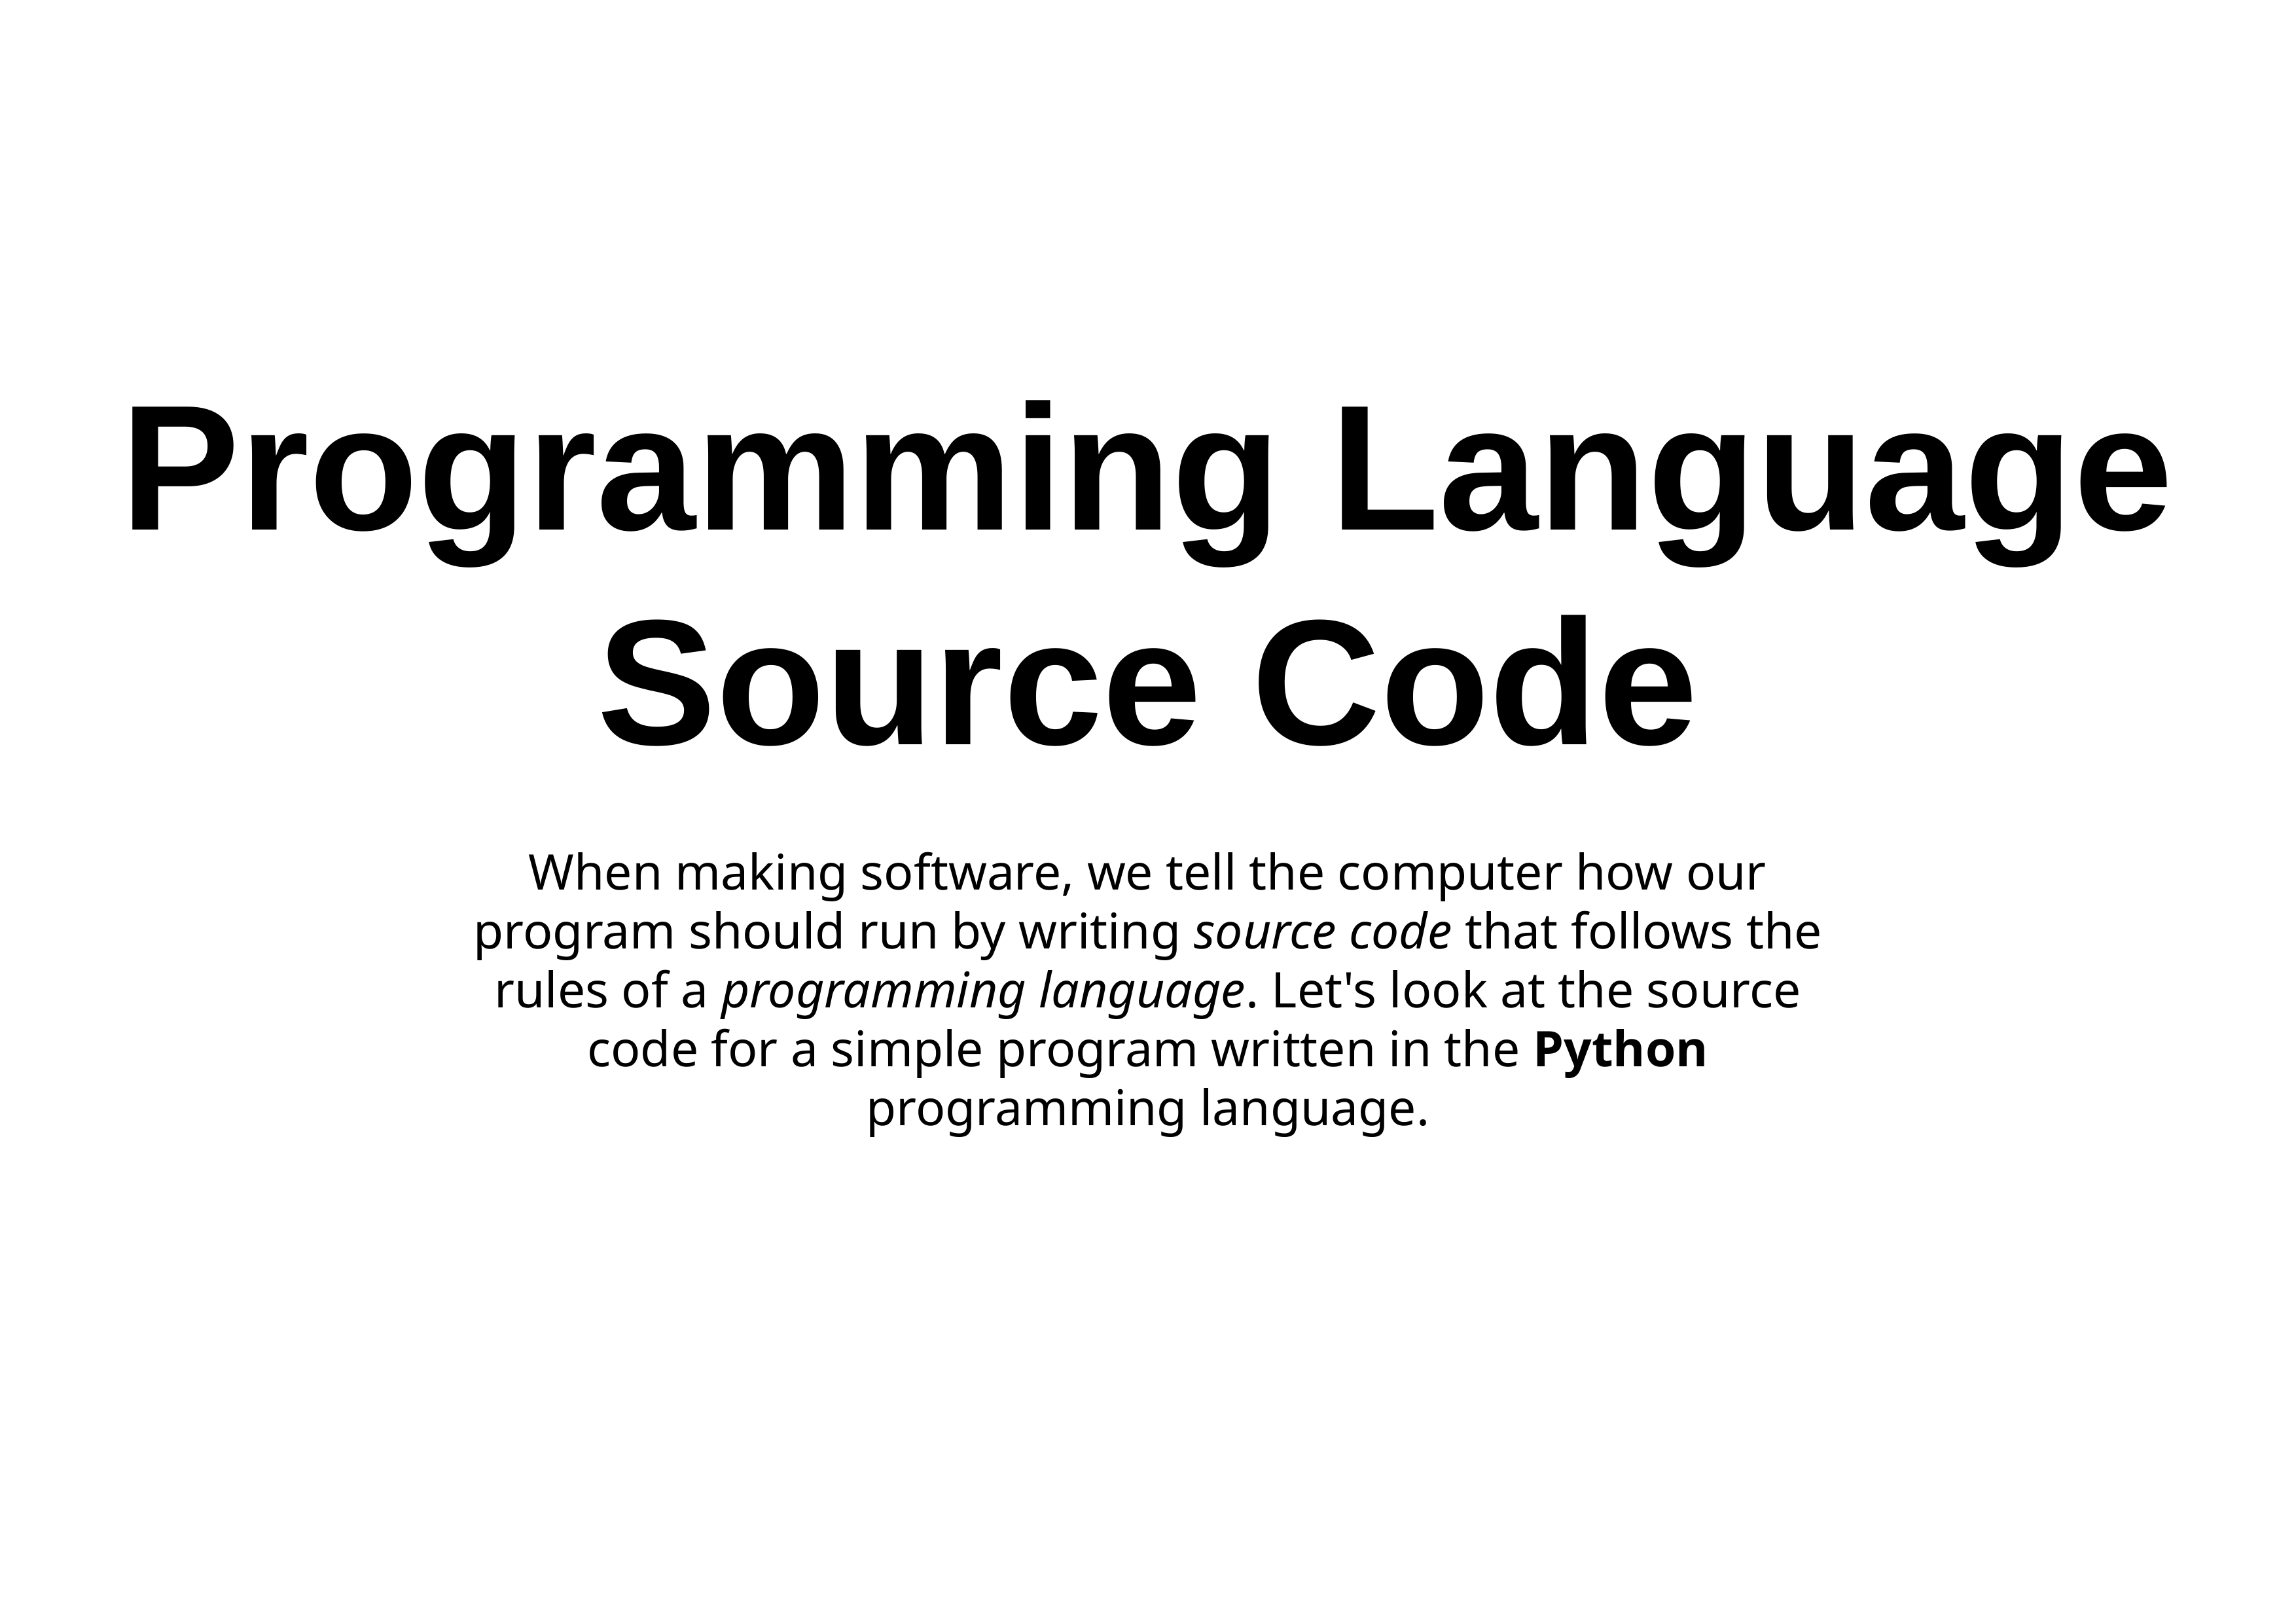

# Programming Language Source Code
When making software, we tell the computer how our program should run by writing source code that follows the rules of a programming language. Let's look at the source code for a simple program written in the Python programming language.